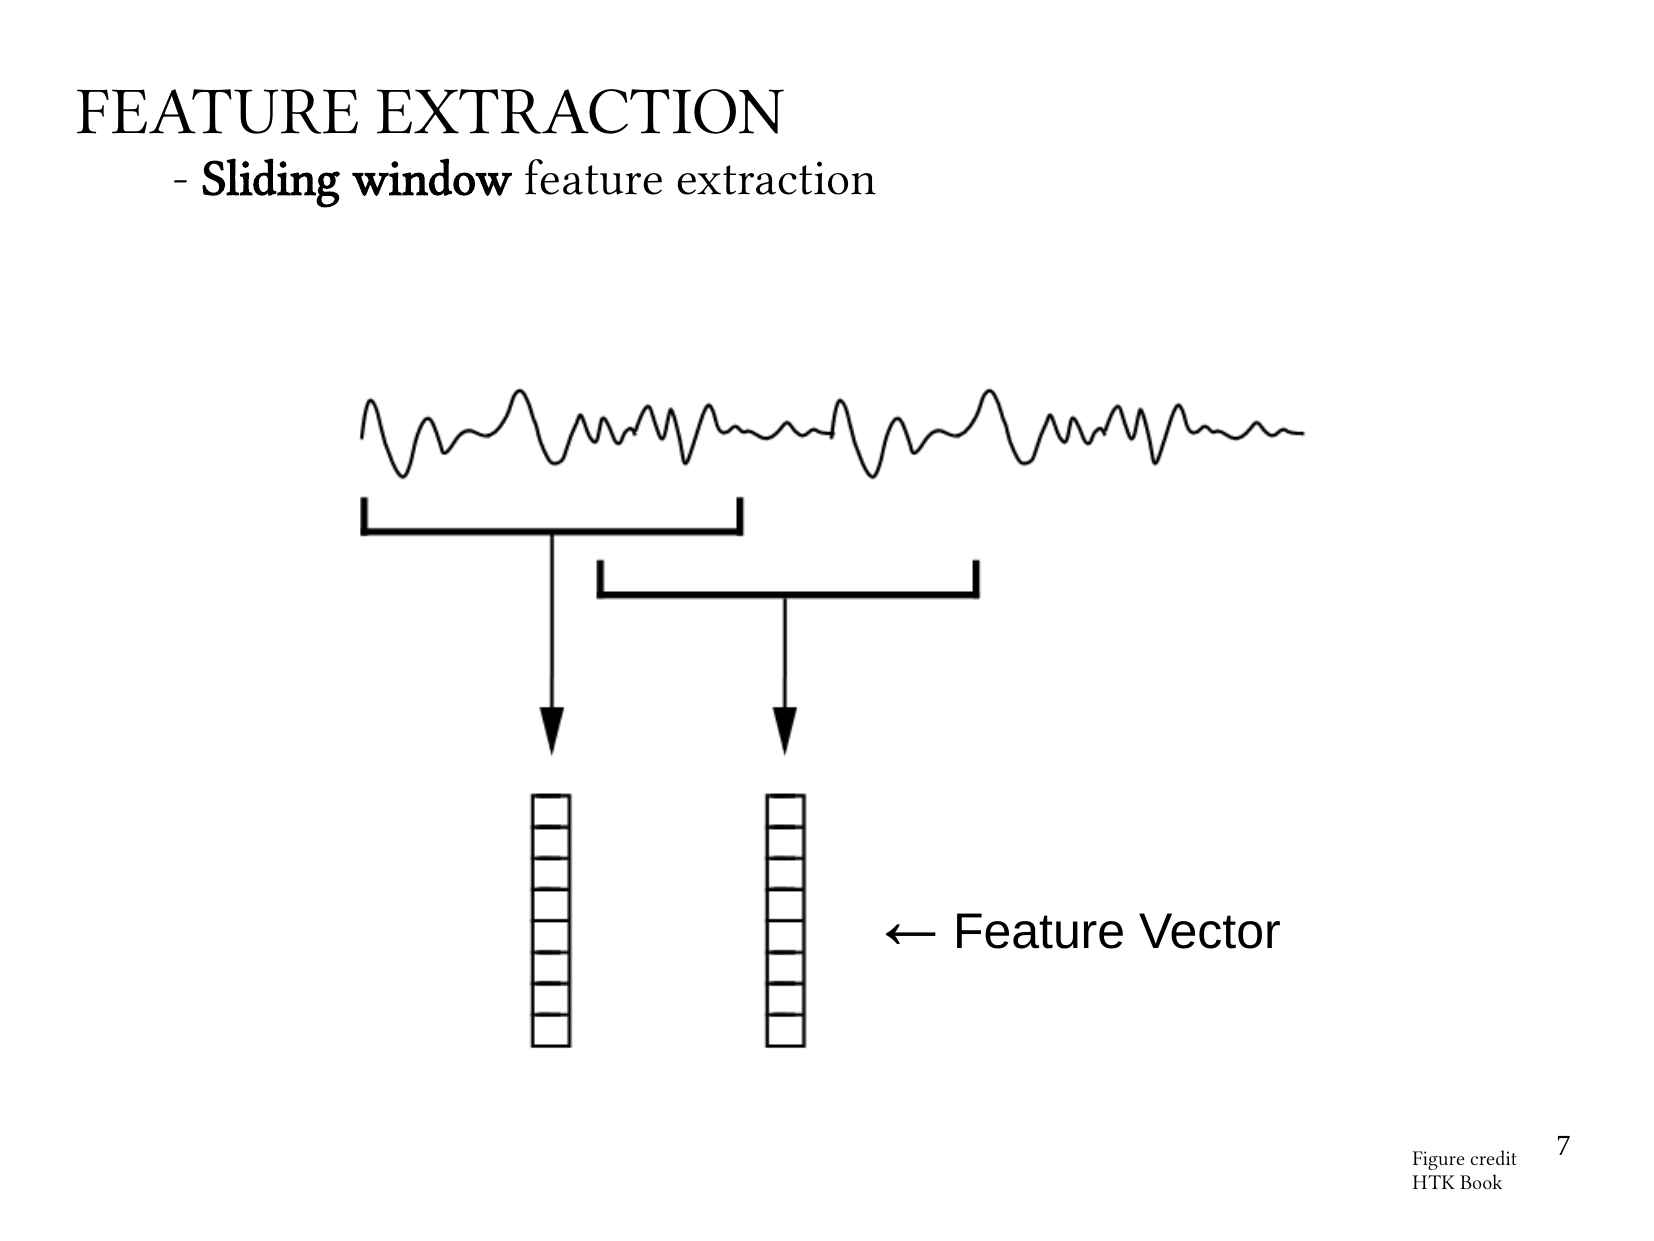

# FEATURE EXTRACTION
 - Sliding window feature extraction
 GMM MONOPHONE TRAINING
 GMM TRIPHONE TRAINING
 DNN TRAINING
 DECODING
←Feature Vector
7
Figure credit
HTK Book